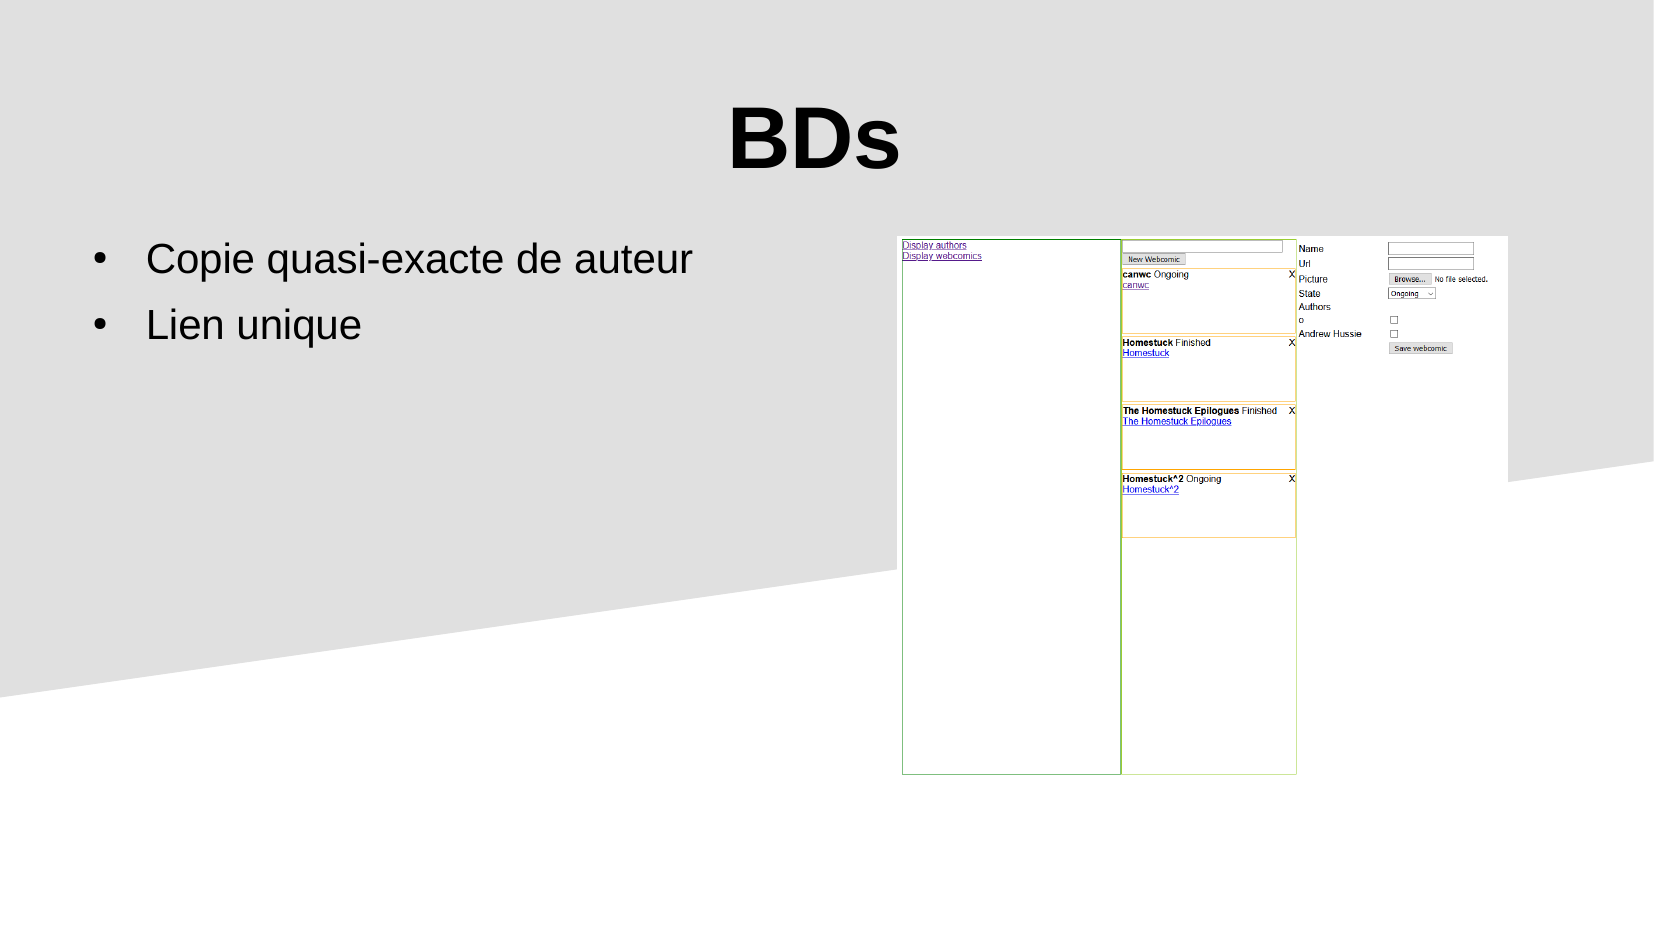

# BDs
Copie quasi-exacte de auteur
Lien unique